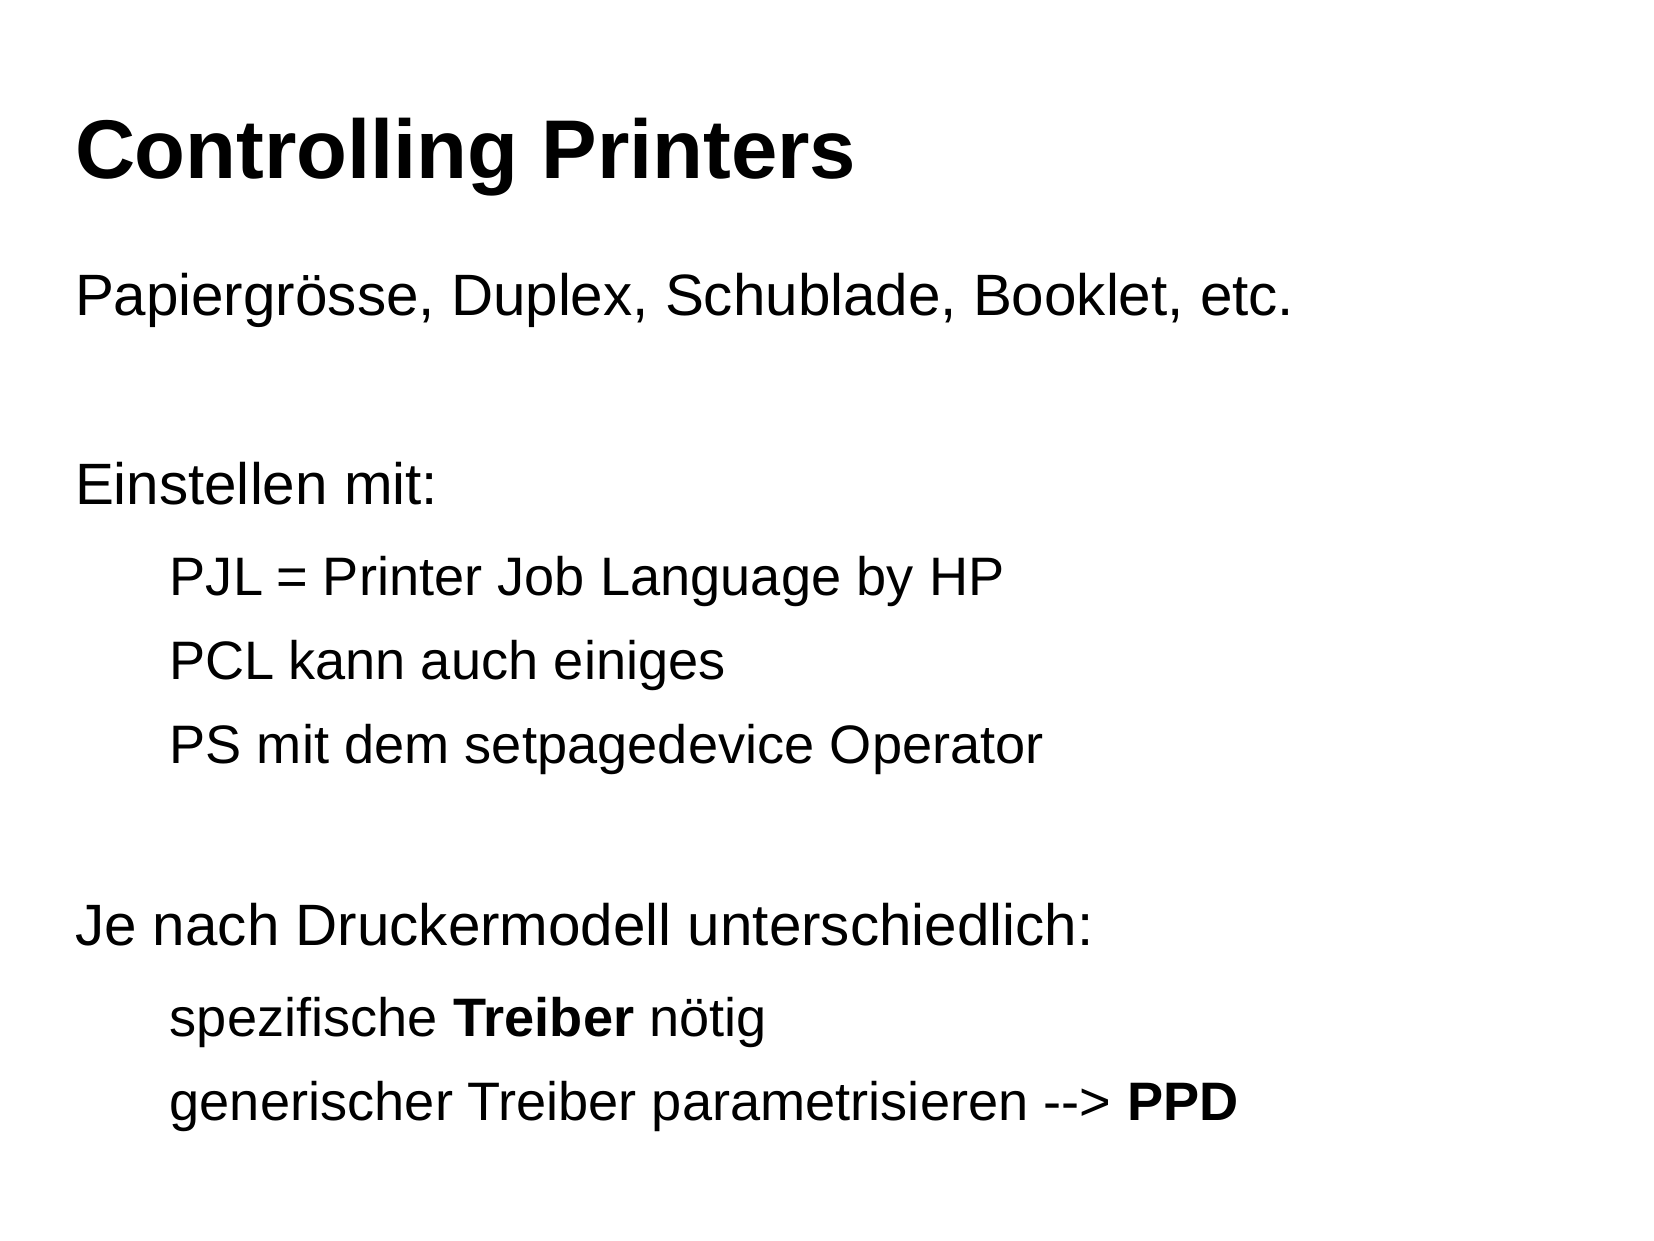

# Controlling Printers
Papiergrösse, Duplex, Schublade, Booklet, etc.
Einstellen mit:
PJL = Printer Job Language by HP
PCL kann auch einiges
PS mit dem setpagedevice Operator
Je nach Druckermodell unterschiedlich:
spezifische Treiber nötig
generischer Treiber parametrisieren --> PPD